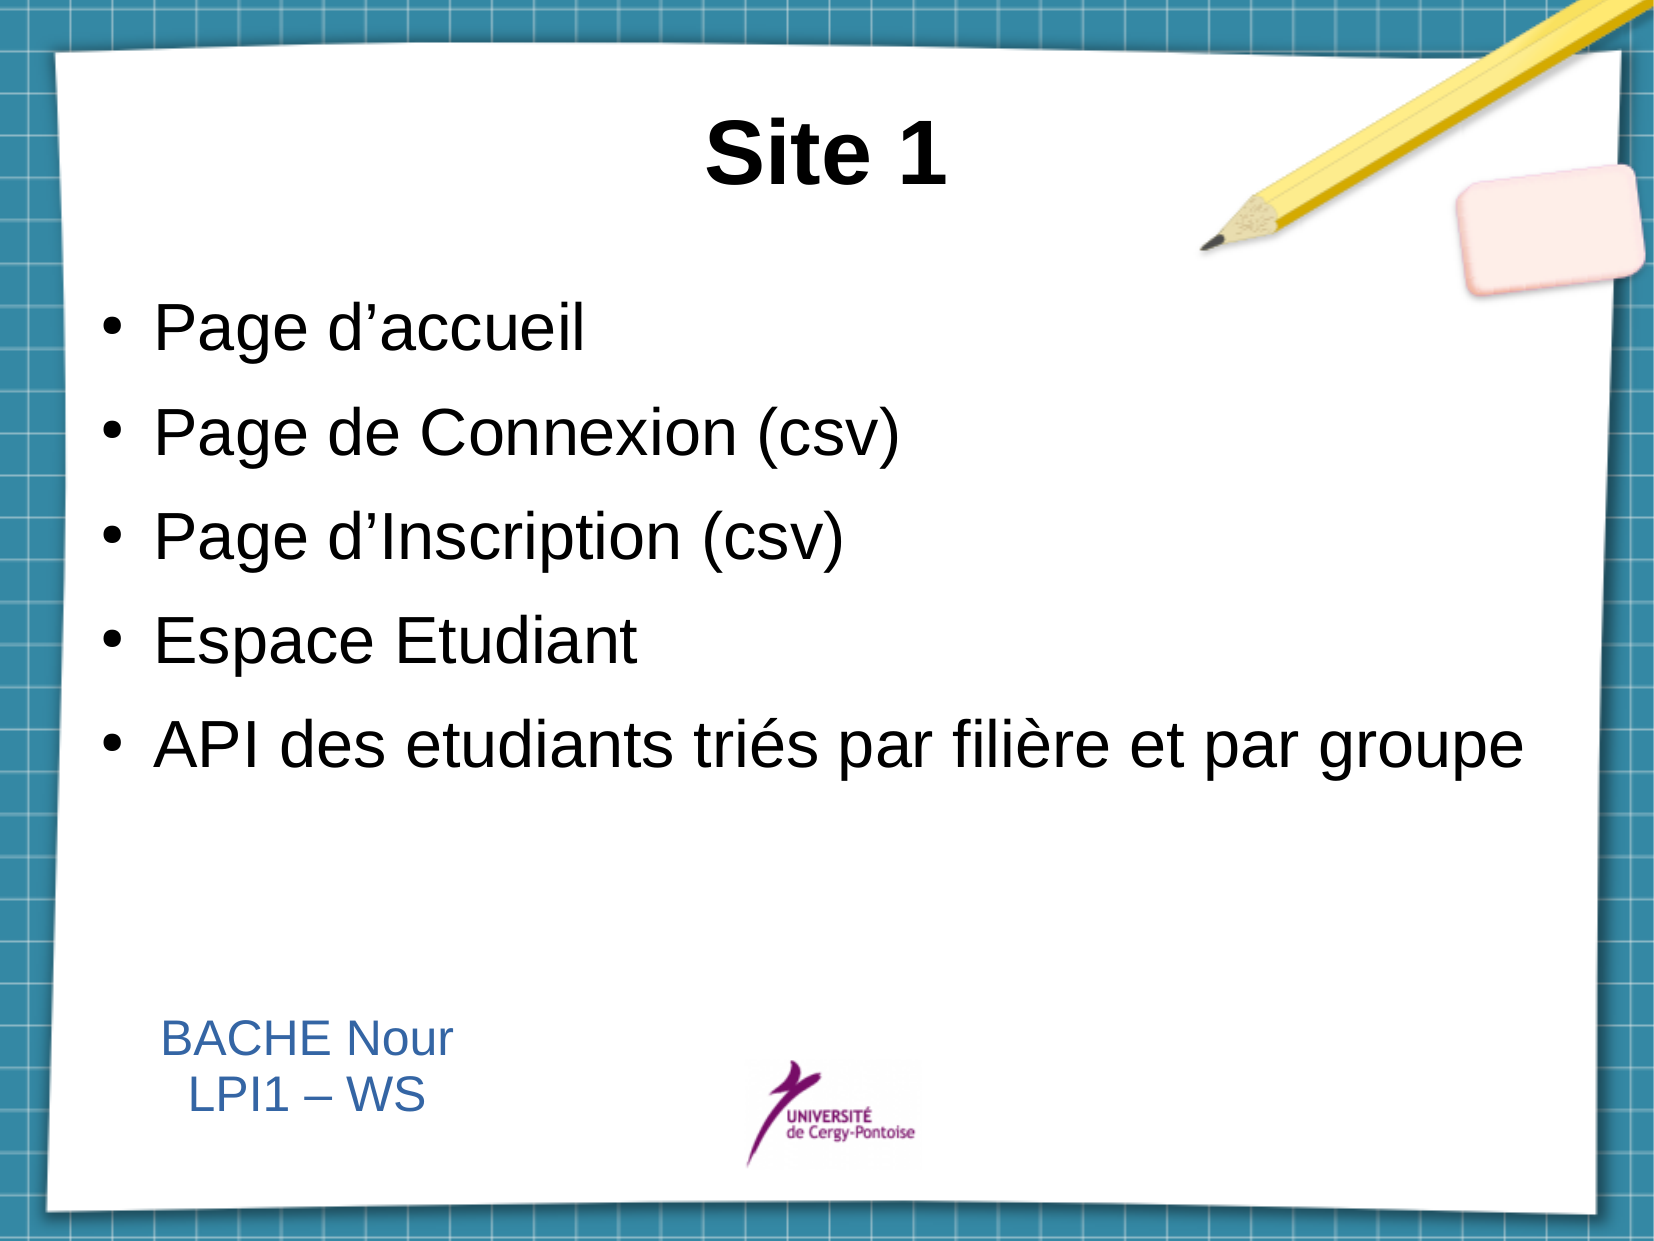

# Site 1
Page d’accueil
Page de Connexion (csv)
Page d’Inscription (csv)
Espace Etudiant
API des etudiants triés par filière et par groupe
BACHE Nour
LPI1 – WS